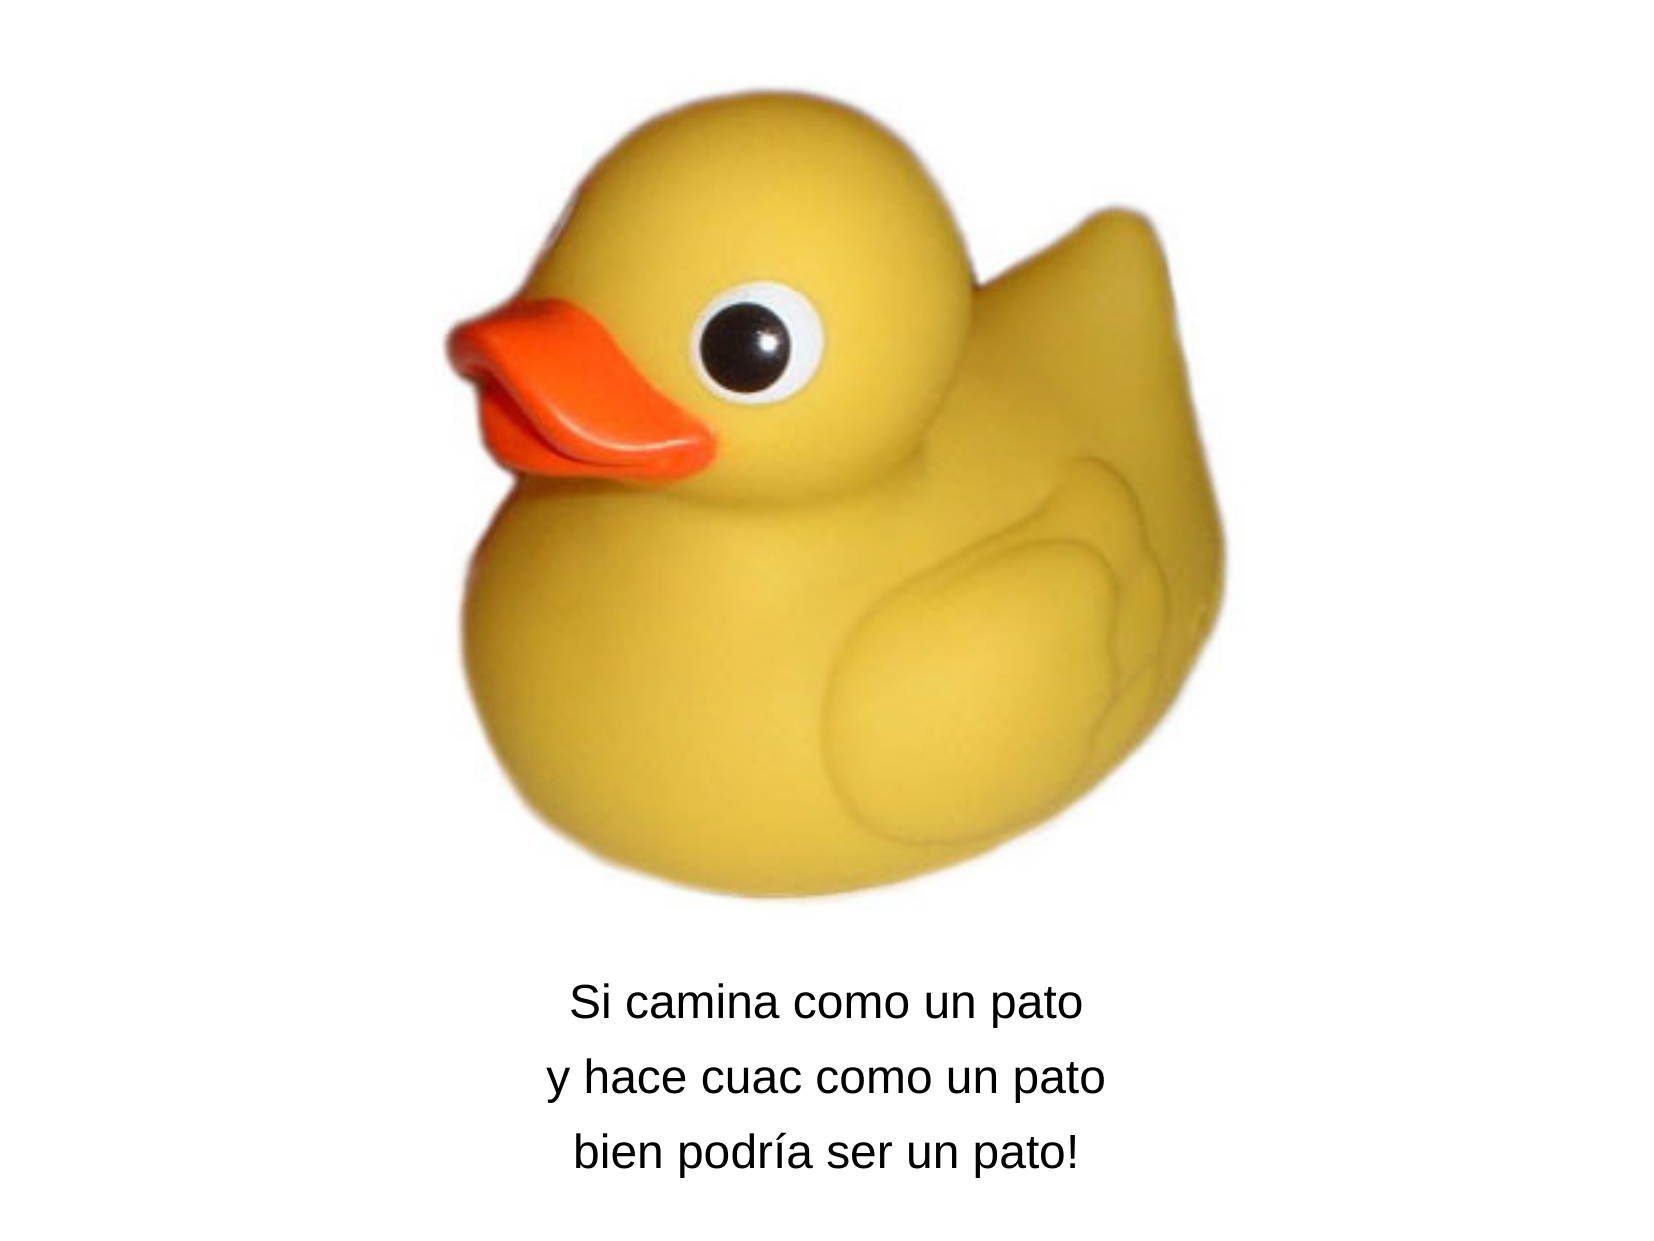

# Si camina como un pato
y hace cuac como un pato
bien podría ser un pato!